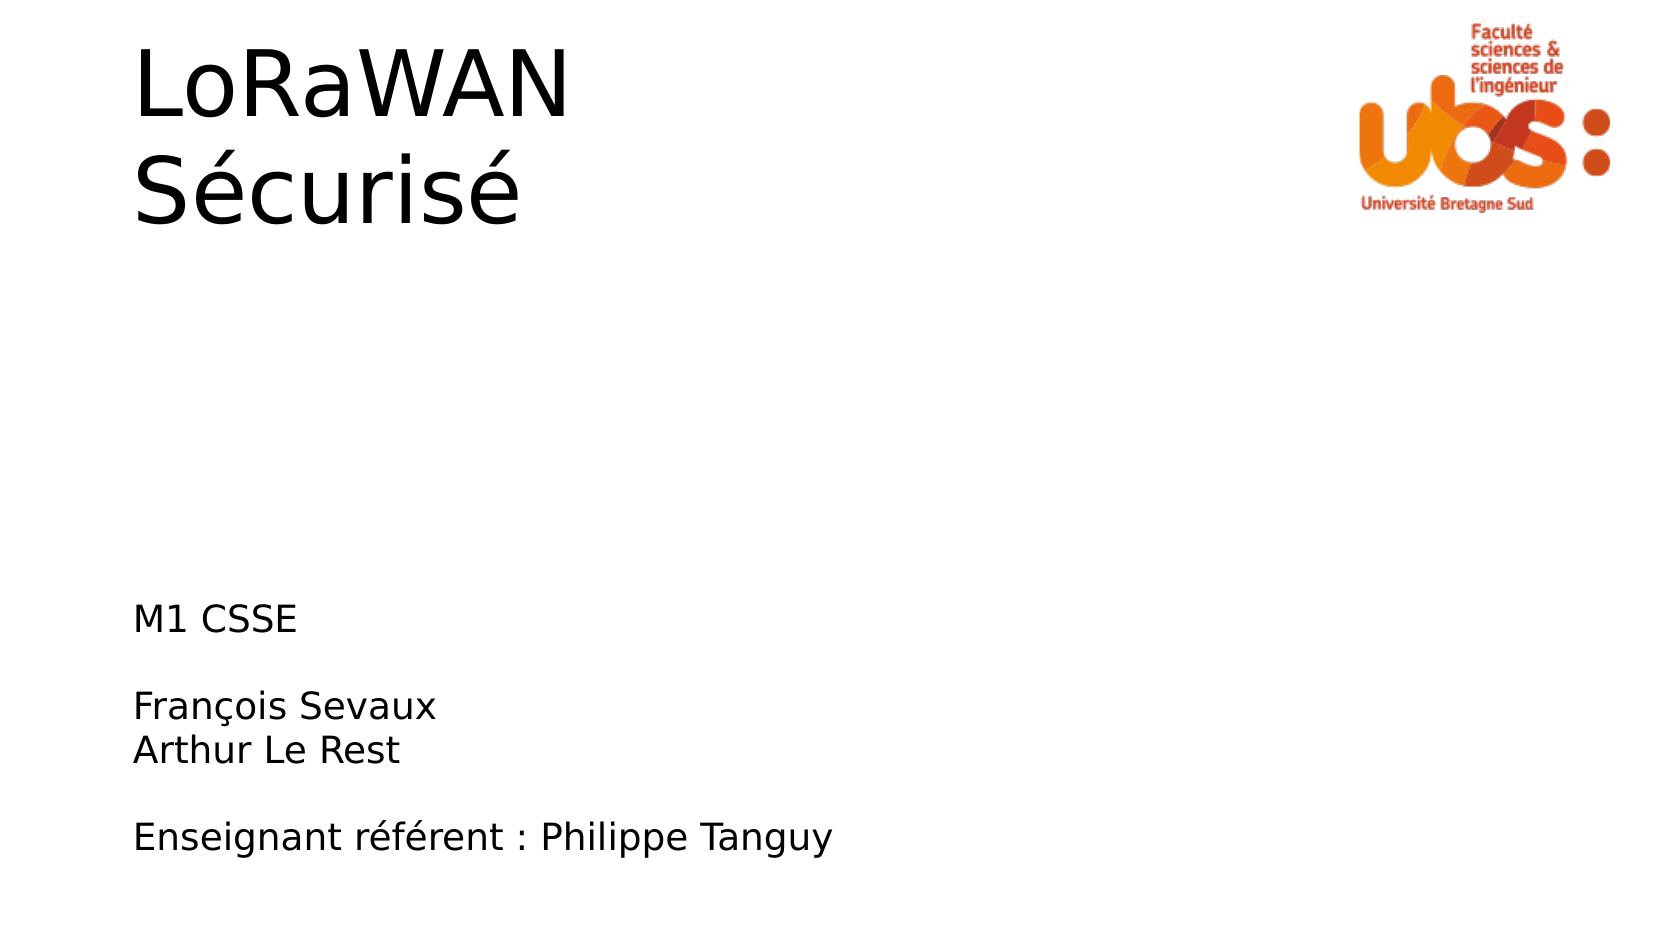

LoRaWAN Sécurisé
M1 CSSE
François Sevaux
Arthur Le Rest
Enseignant référent : Philippe Tanguy